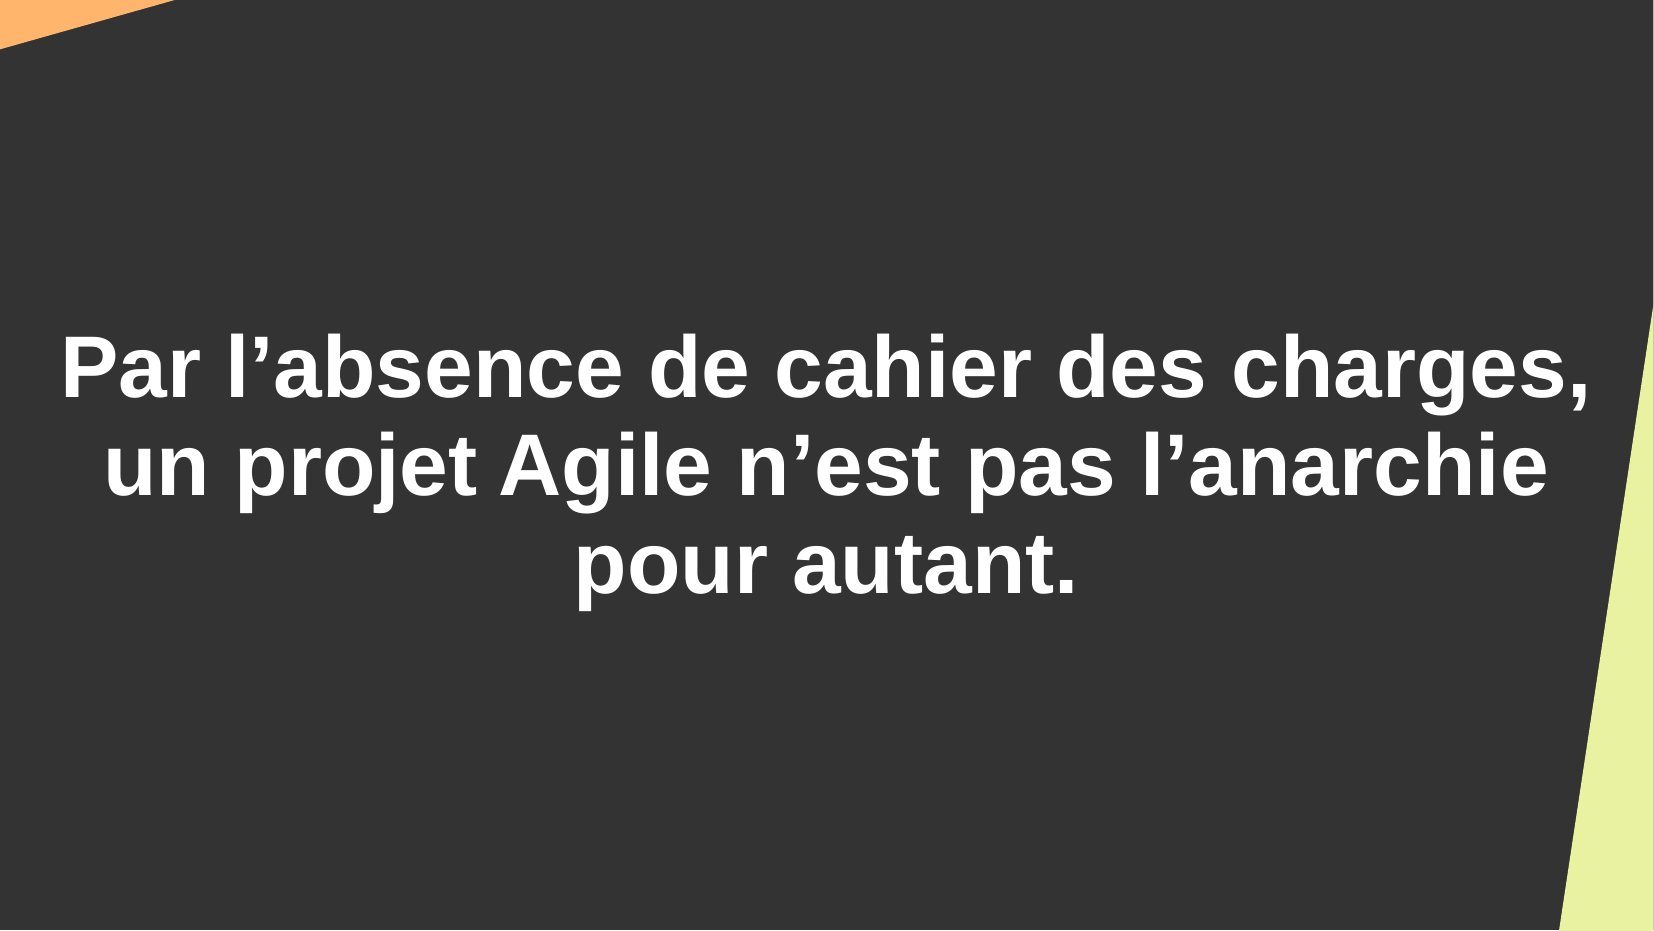

# Par l’absence de cahier des charges, un projet Agile n’est pas l’anarchie pour autant.